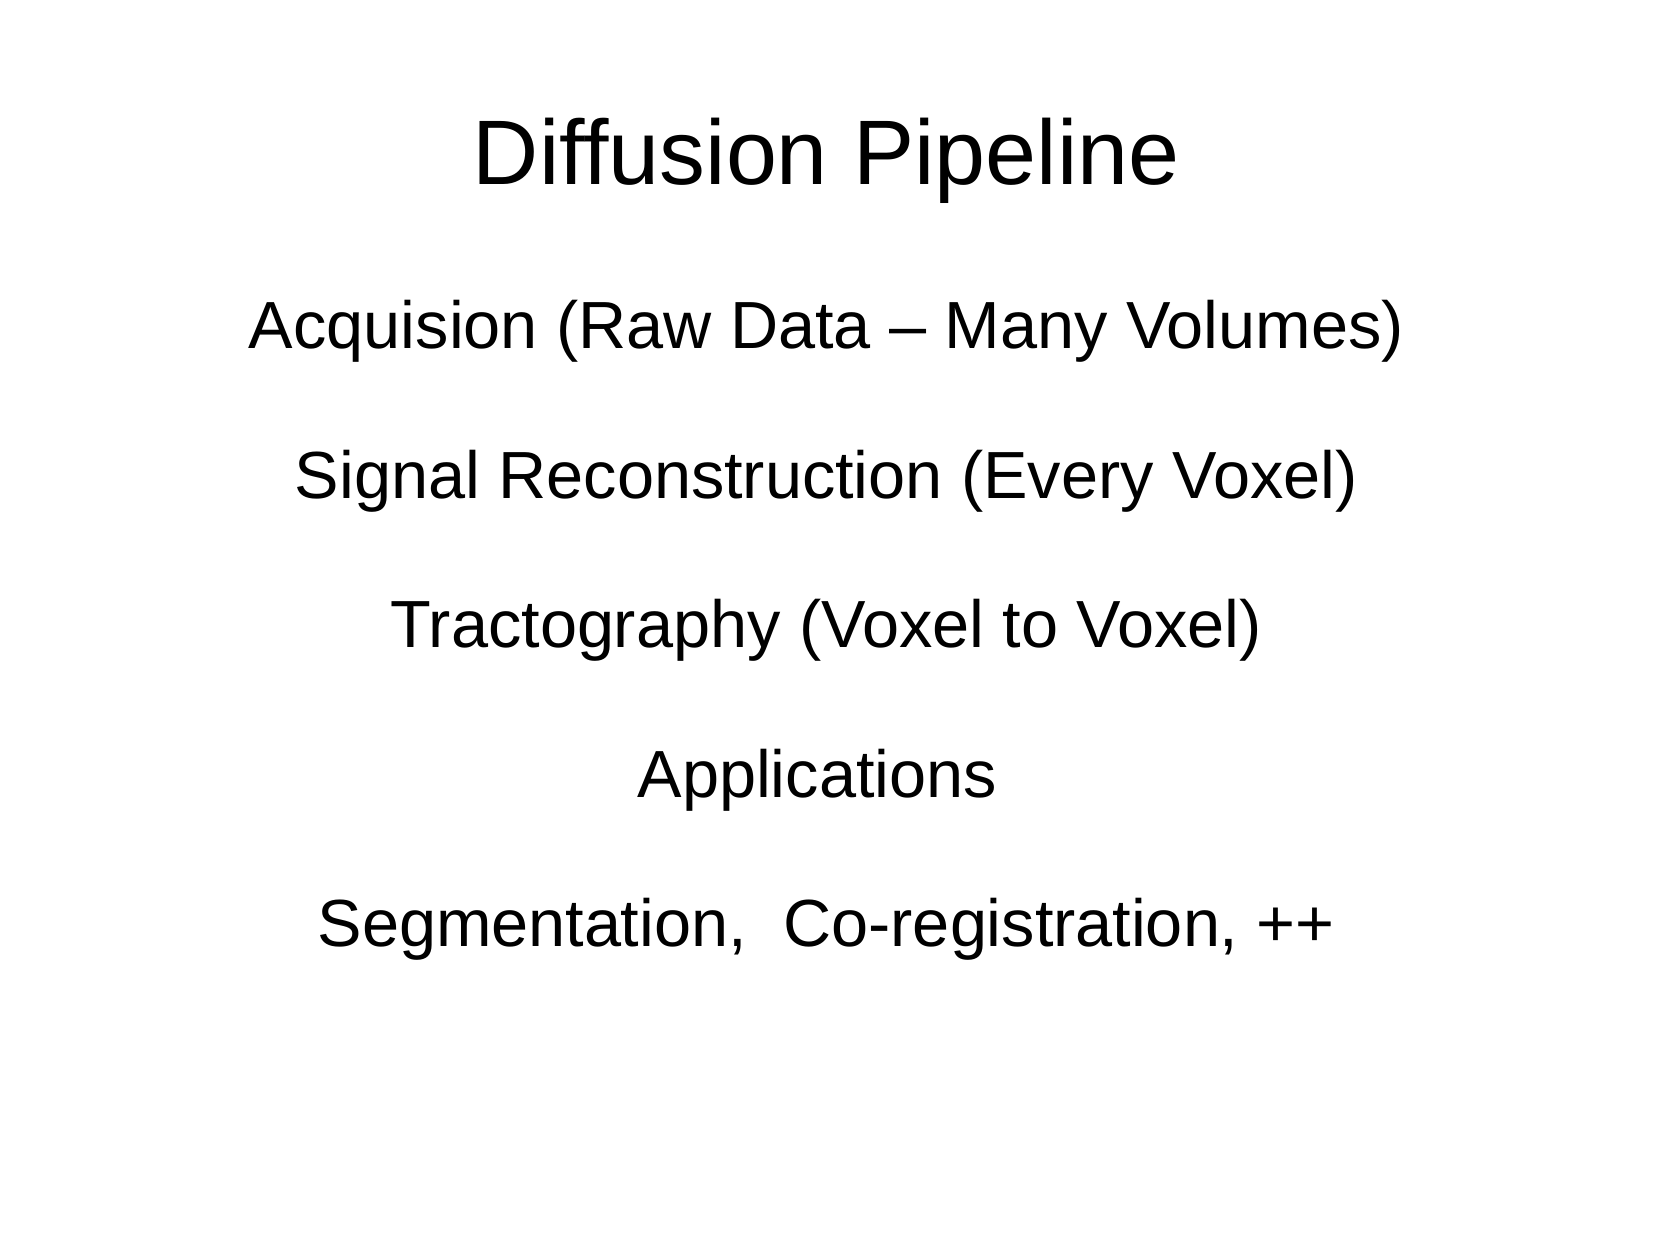

# Diffusion Pipeline
Acquision (Raw Data – Many Volumes)
Signal Reconstruction (Every Voxel)
Tractography (Voxel to Voxel)
Applications
Segmentation, Co-registration, ++